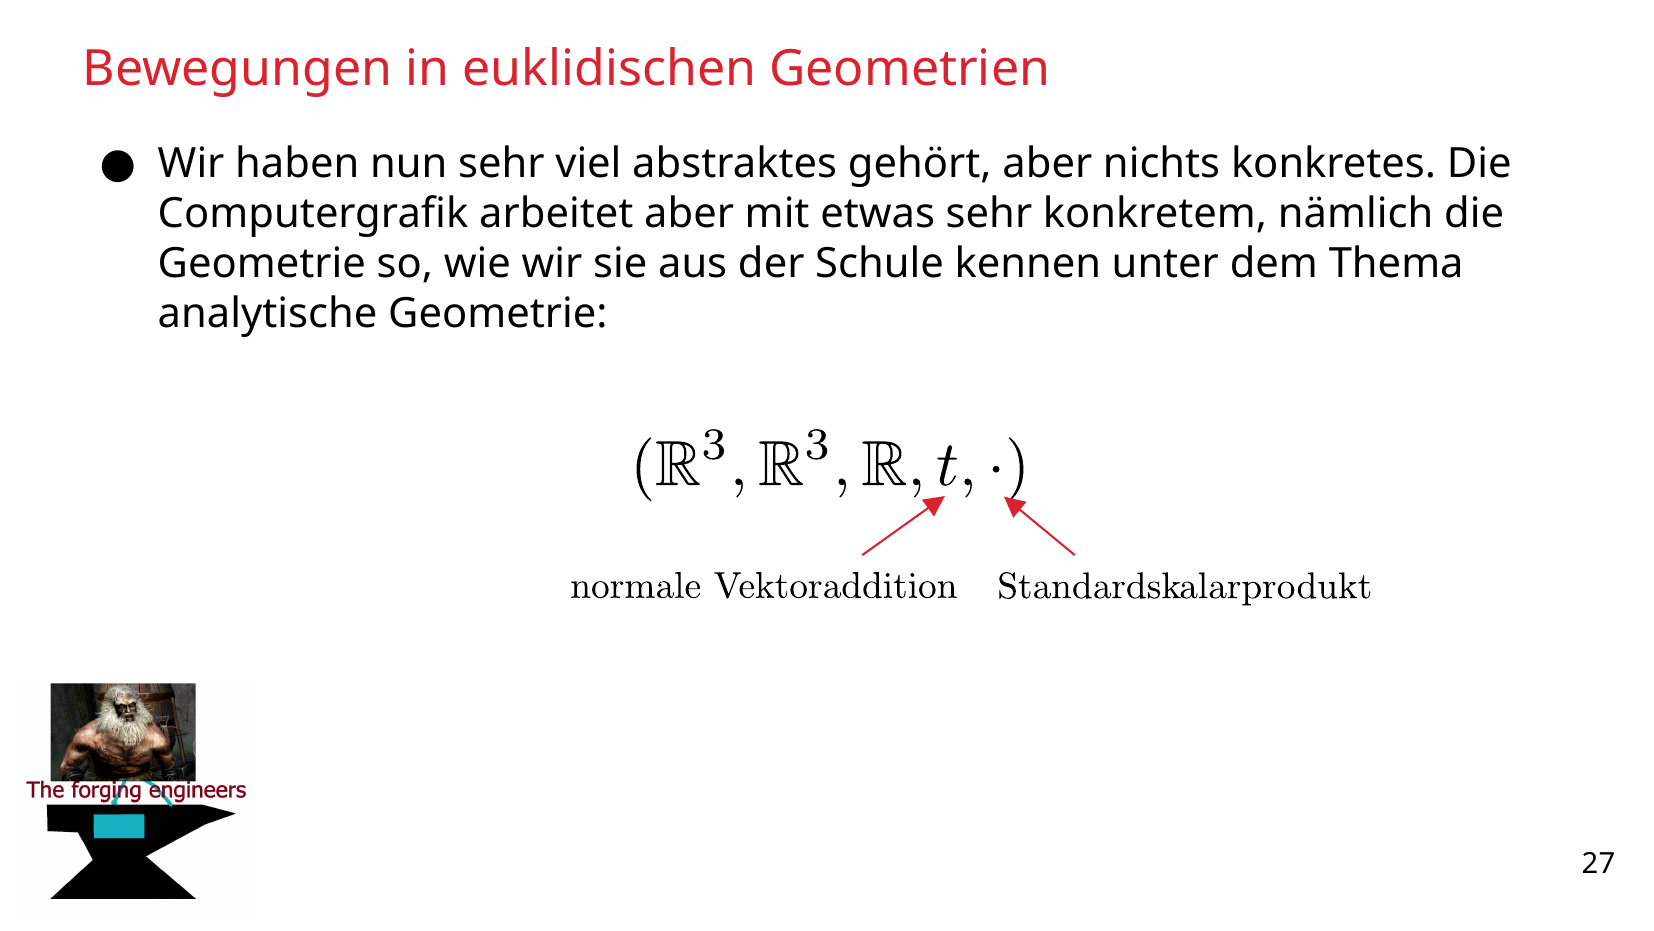

# Bewegungen in euklidischen Geometrien
Wir haben nun sehr viel abstraktes gehört, aber nichts konkretes. Die Computergrafik arbeitet aber mit etwas sehr konkretem, nämlich die Geometrie so, wie wir sie aus der Schule kennen unter dem Thema analytische Geometrie: